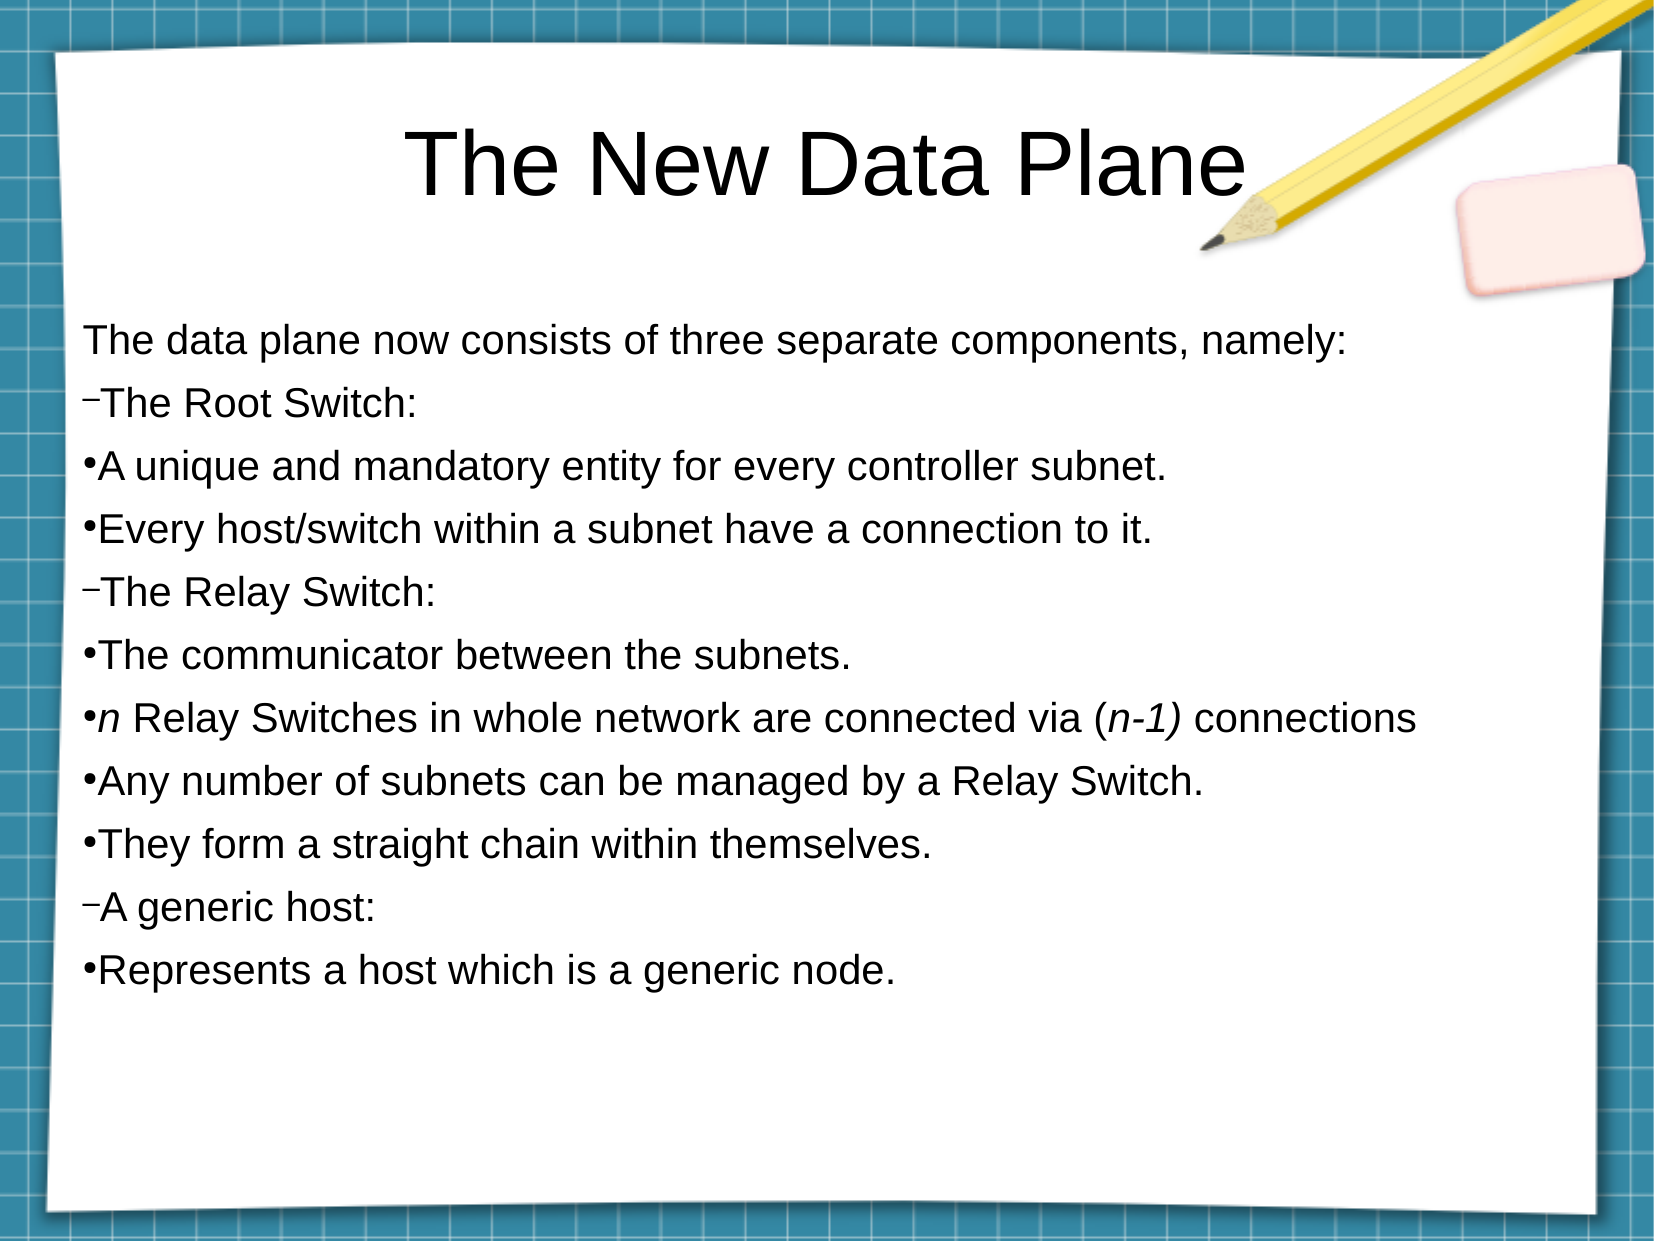

# The New Data Plane
The data plane now consists of three separate components, namely:
The Root Switch:
A unique and mandatory entity for every controller subnet.
Every host/switch within a subnet have a connection to it.
The Relay Switch:
The communicator between the subnets.
n Relay Switches in whole network are connected via (n-1) connections
Any number of subnets can be managed by a Relay Switch.
They form a straight chain within themselves.
A generic host:
Represents a host which is a generic node.